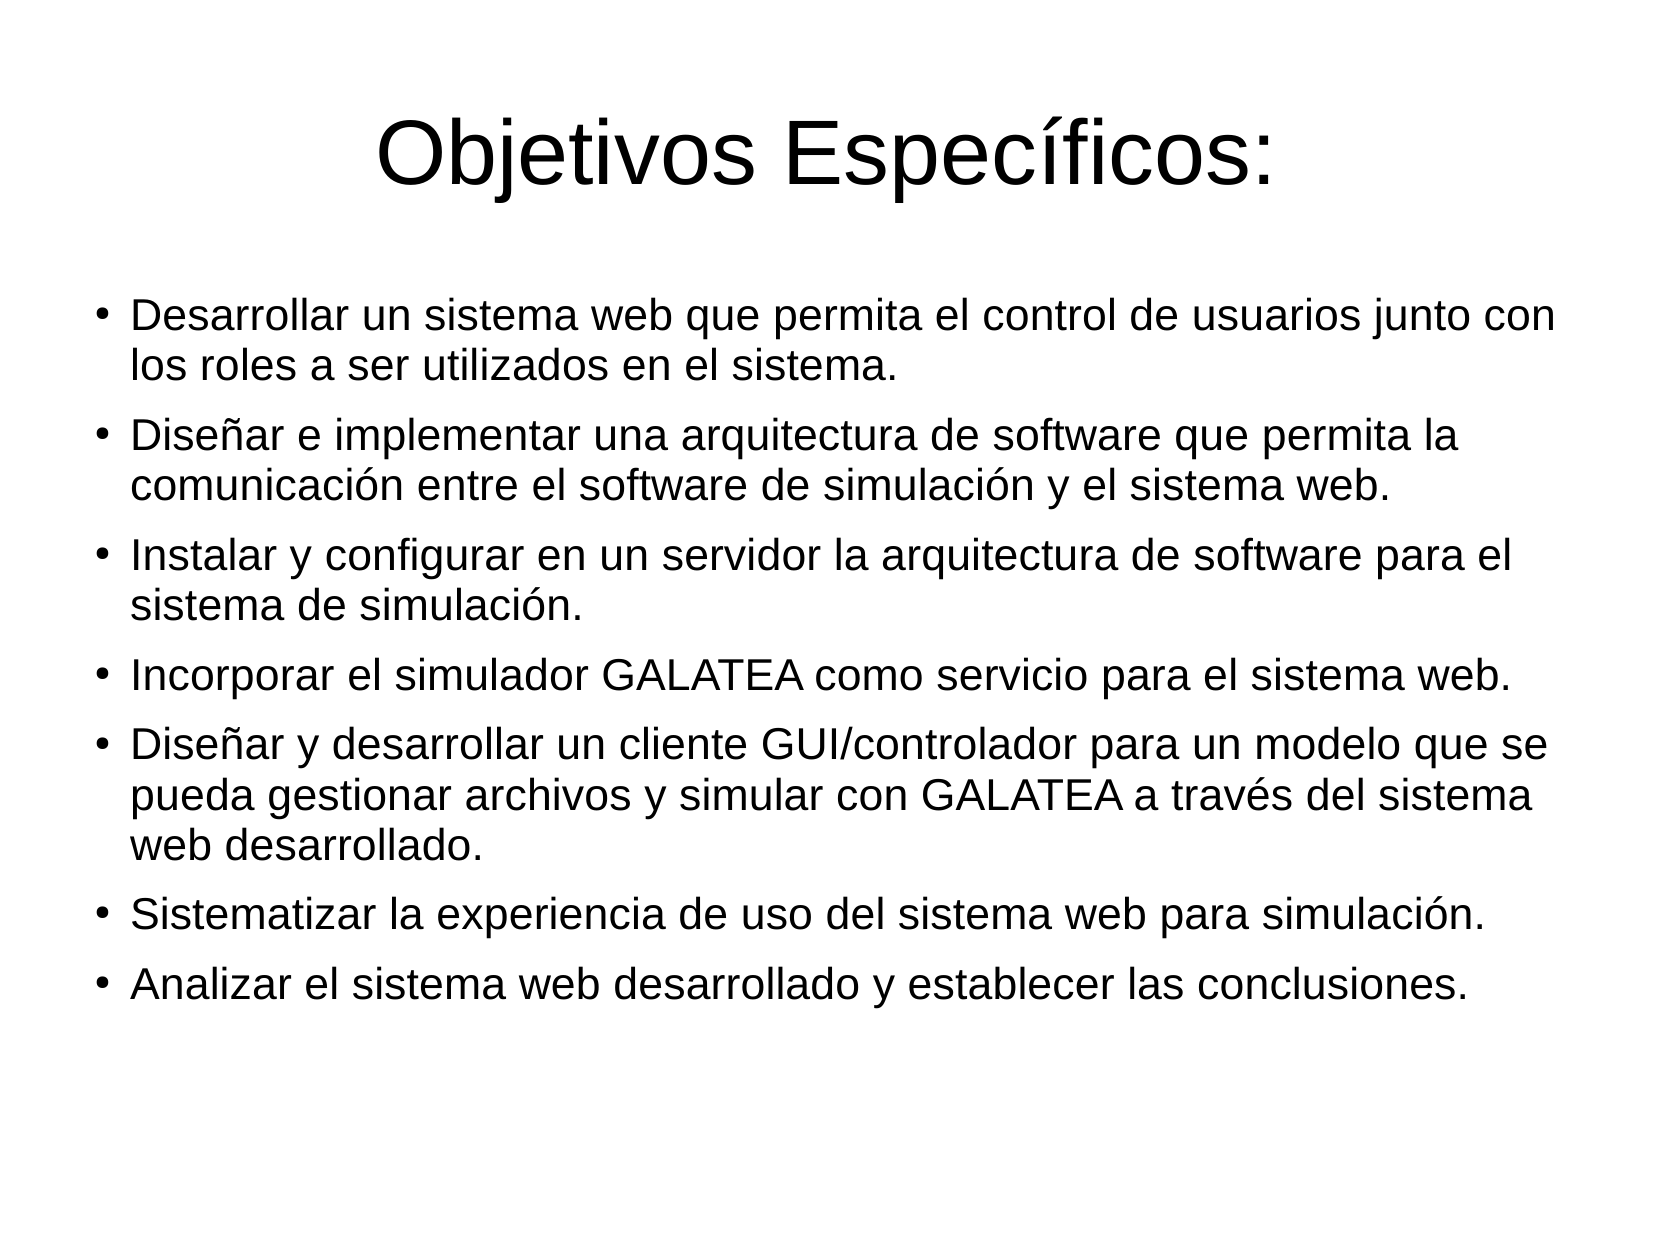

# Objetivos Específicos:
Desarrollar un sistema web que permita el control de usuarios junto con los roles a ser utilizados en el sistema.
Diseñar e implementar una arquitectura de software que permita la comunicación entre el software de simulación y el sistema web.
Instalar y configurar en un servidor la arquitectura de software para el sistema de simulación.
Incorporar el simulador GALATEA como servicio para el sistema web.
Diseñar y desarrollar un cliente GUI/controlador para un modelo que se pueda gestionar archivos y simular con GALATEA a través del sistema web desarrollado.
Sistematizar la experiencia de uso del sistema web para simulación.
Analizar el sistema web desarrollado y establecer las conclusiones.